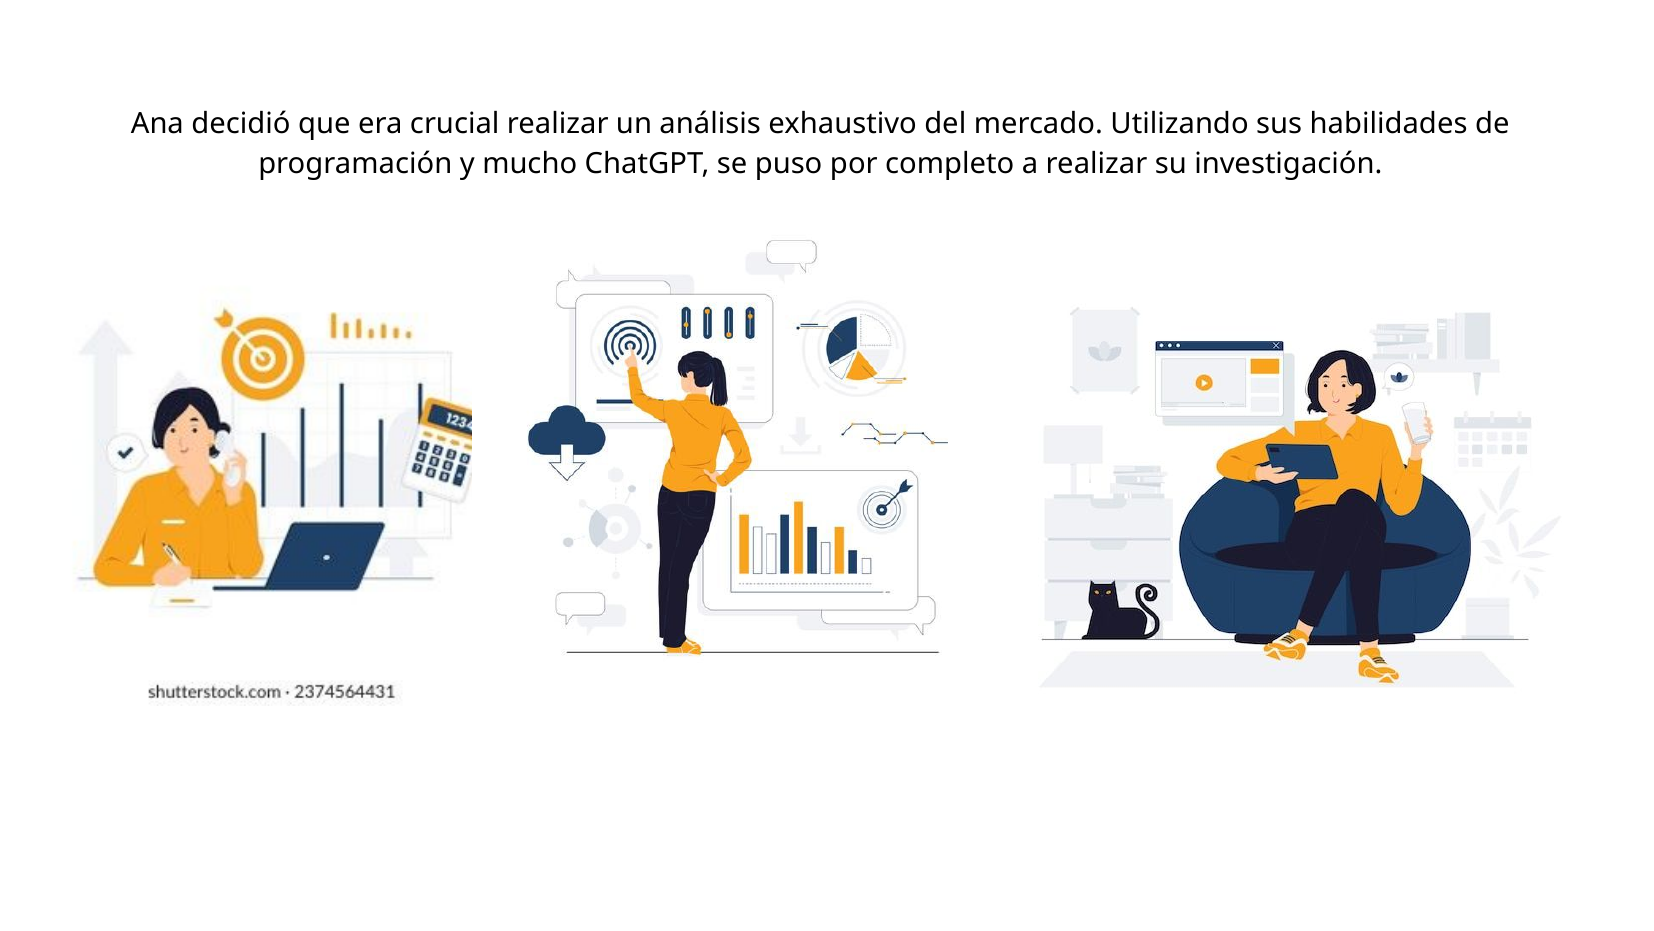

# Ana decidió que era crucial realizar un análisis exhaustivo del mercado. Utilizando sus habilidades de programación y mucho ChatGPT, se puso por completo a realizar su investigación.